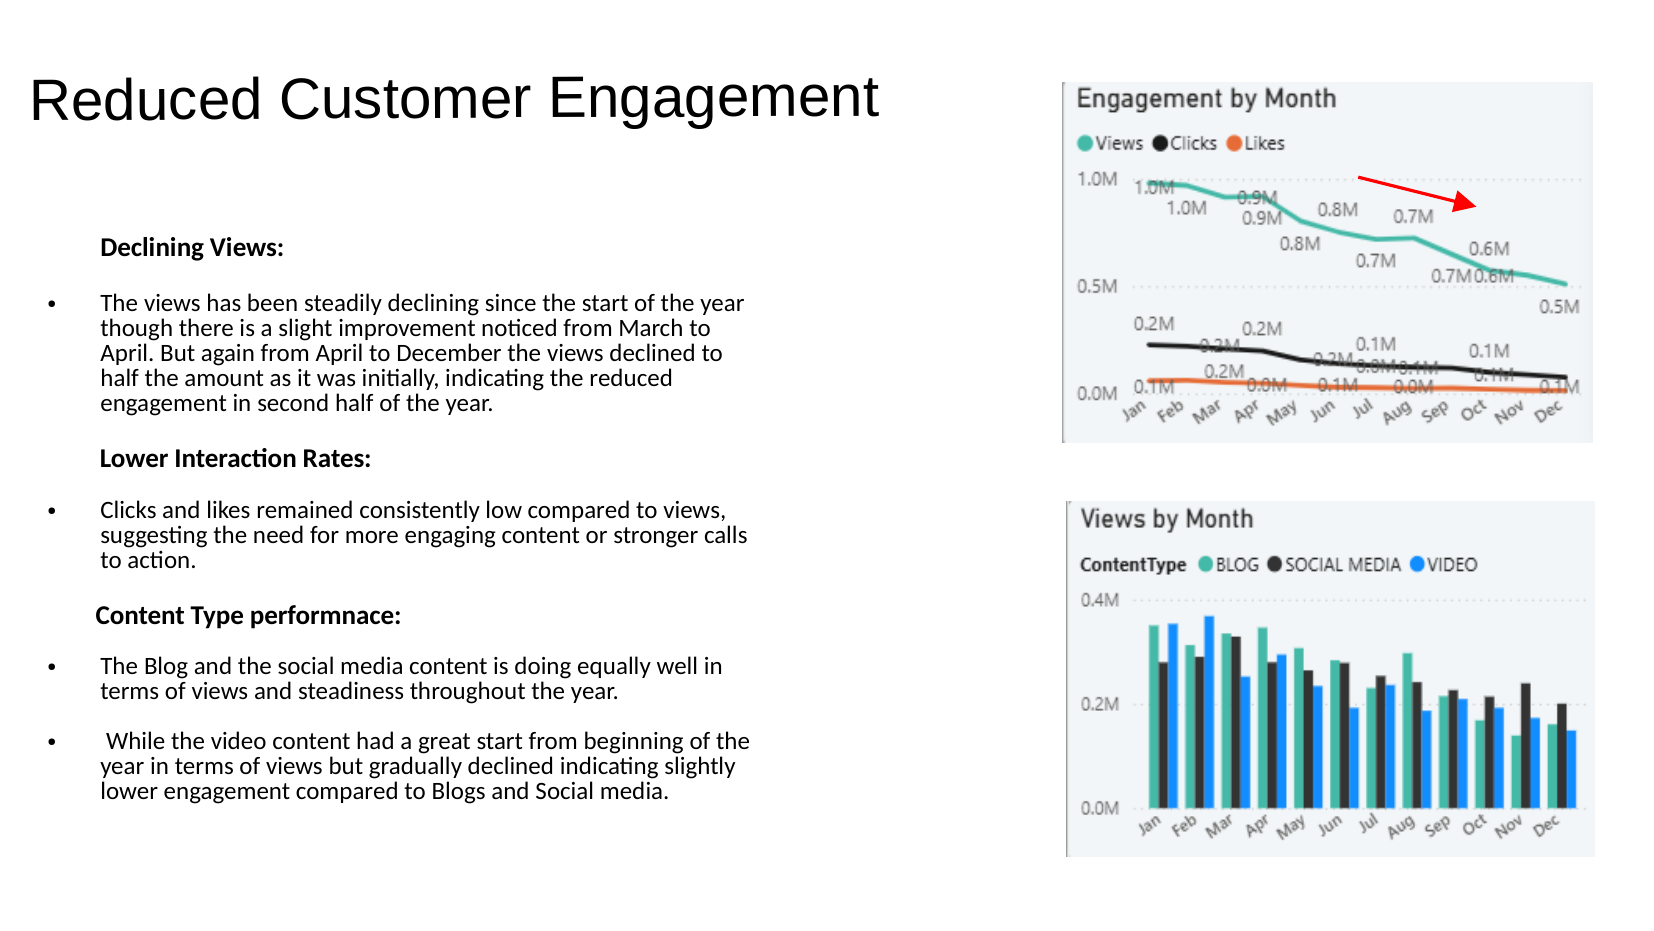

# Reduced Customer Engagement
Declining Views:
The views has been steadily declining since the start of the year though there is a slight improvement noticed from March to April. But again from April to December the views declined to half the amount as it was initially, indicating the reduced engagement in second half of the year.
 Lower Interaction Rates:
Clicks and likes remained consistently low compared to views, suggesting the need for more engaging content or stronger calls to action.
 Content Type performnace:
The Blog and the social media content is doing equally well in terms of views and steadiness throughout the year.
 While the video content had a great start from beginning of the year in terms of views but gradually declined indicating slightly lower engagement compared to Blogs and Social media.